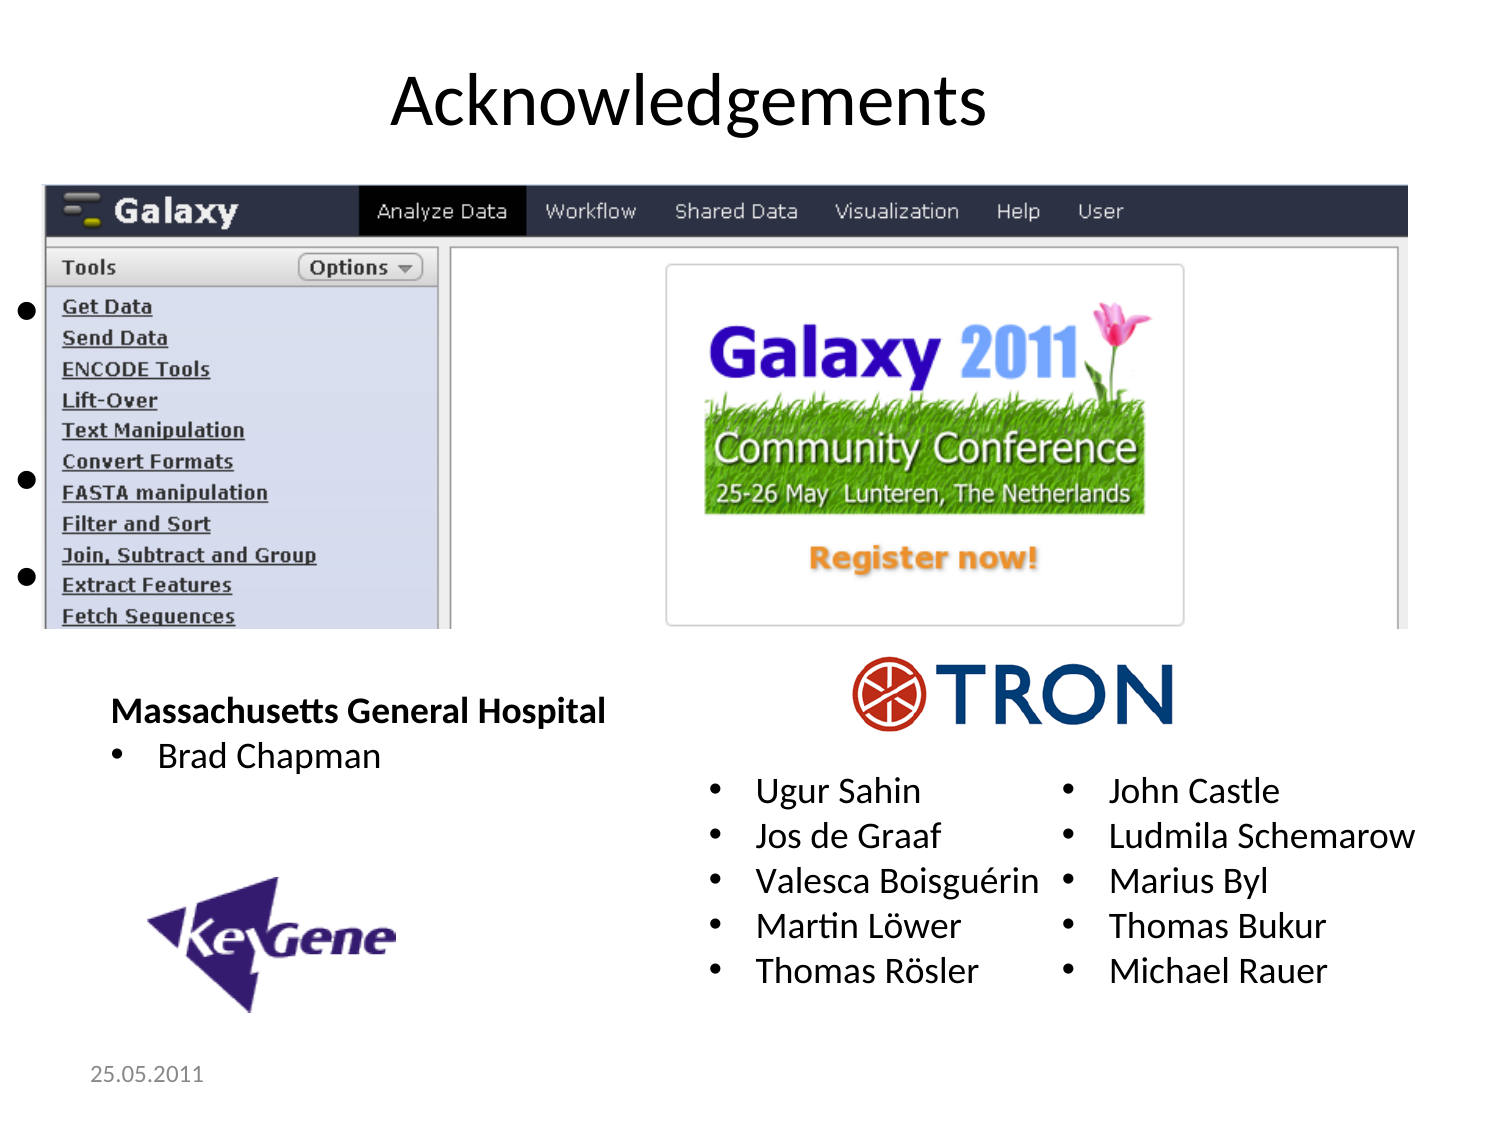

Acknowledgements
#
Massachusetts General Hospital
Brad Chapman
Ugur Sahin
Jos de Graaf
Valesca Boisguérin
Martin Löwer
Thomas Rösler
John Castle
Ludmila Schemarow
Marius Byl
Thomas Bukur
Michael Rauer
25.05.2011